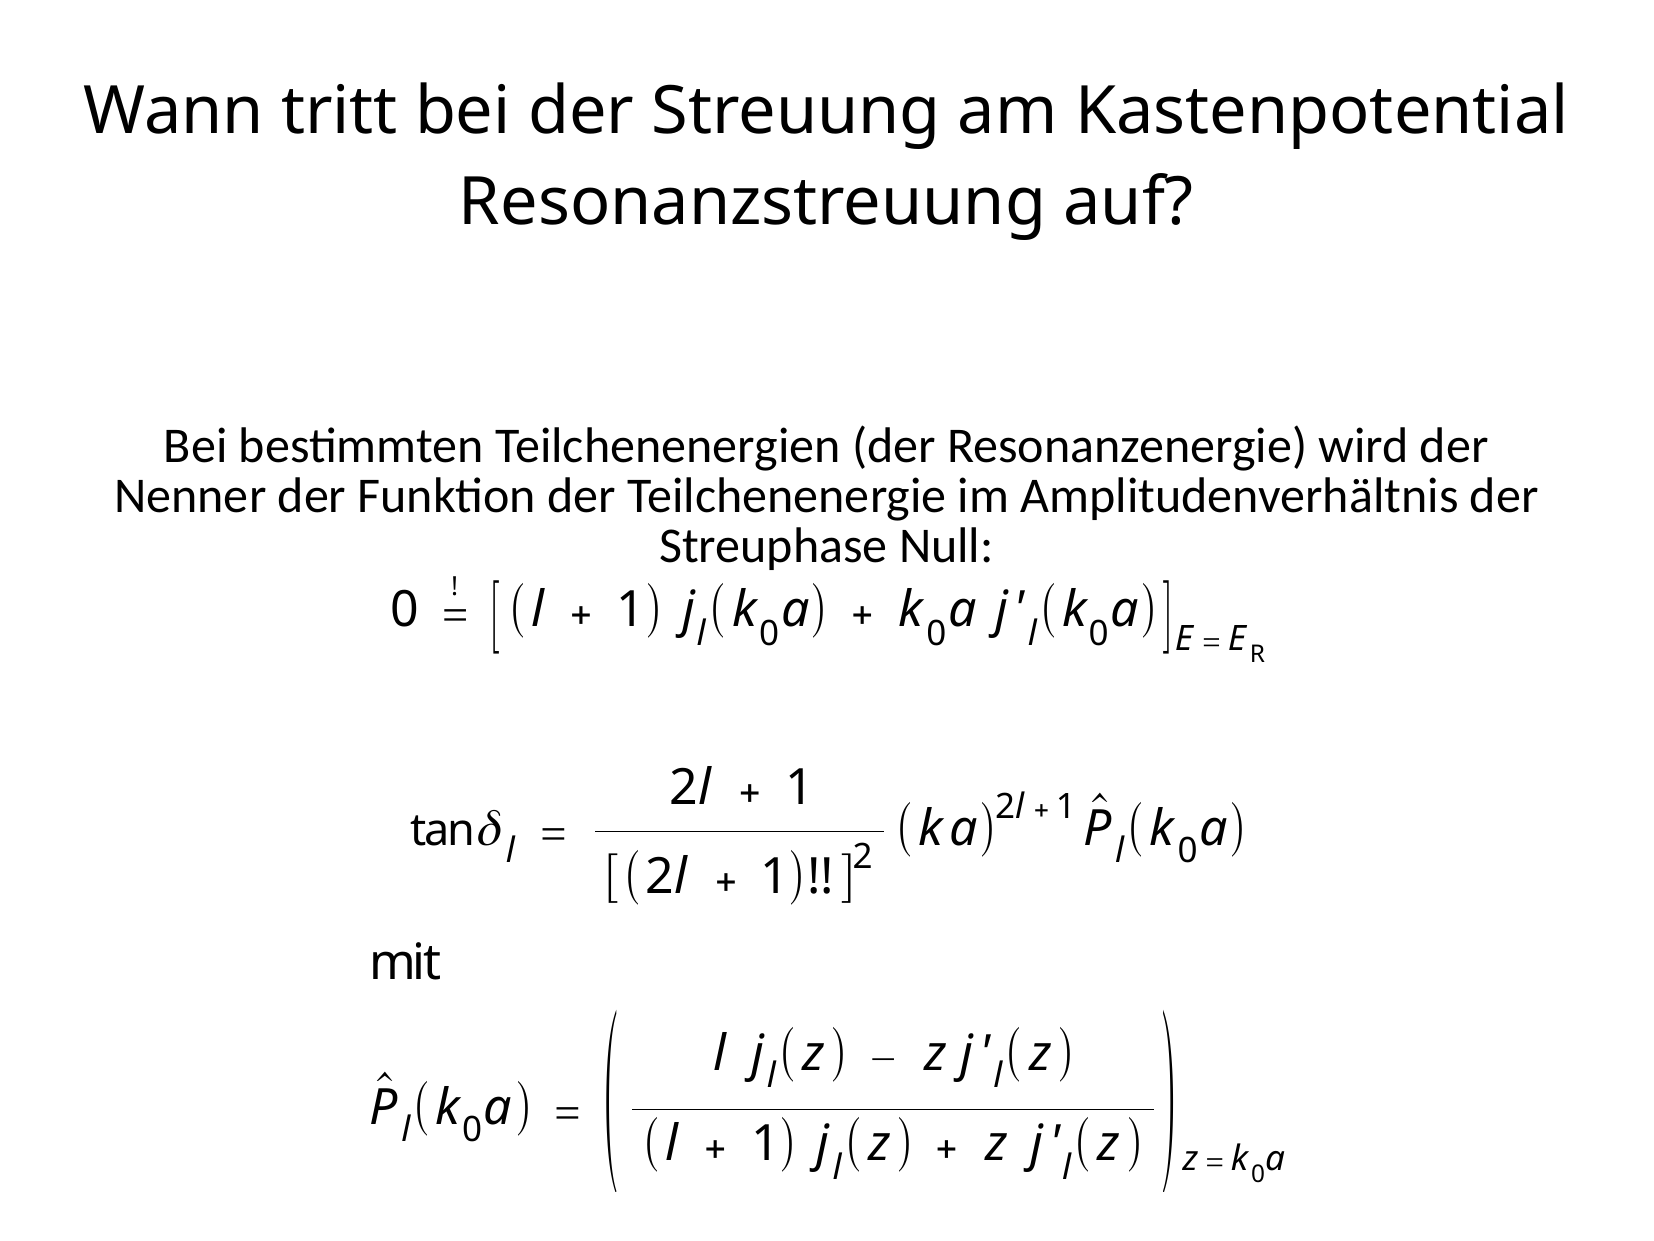

# Wann tritt bei der Streuung am Kastenpotential Resonanzstreuung auf?
Bei bestimmten Teilchenenergien (der Resonanzenergie) wird der Nenner der Funktion der Teilchenenergie im Amplitudenverhältnis der Streuphase Null: